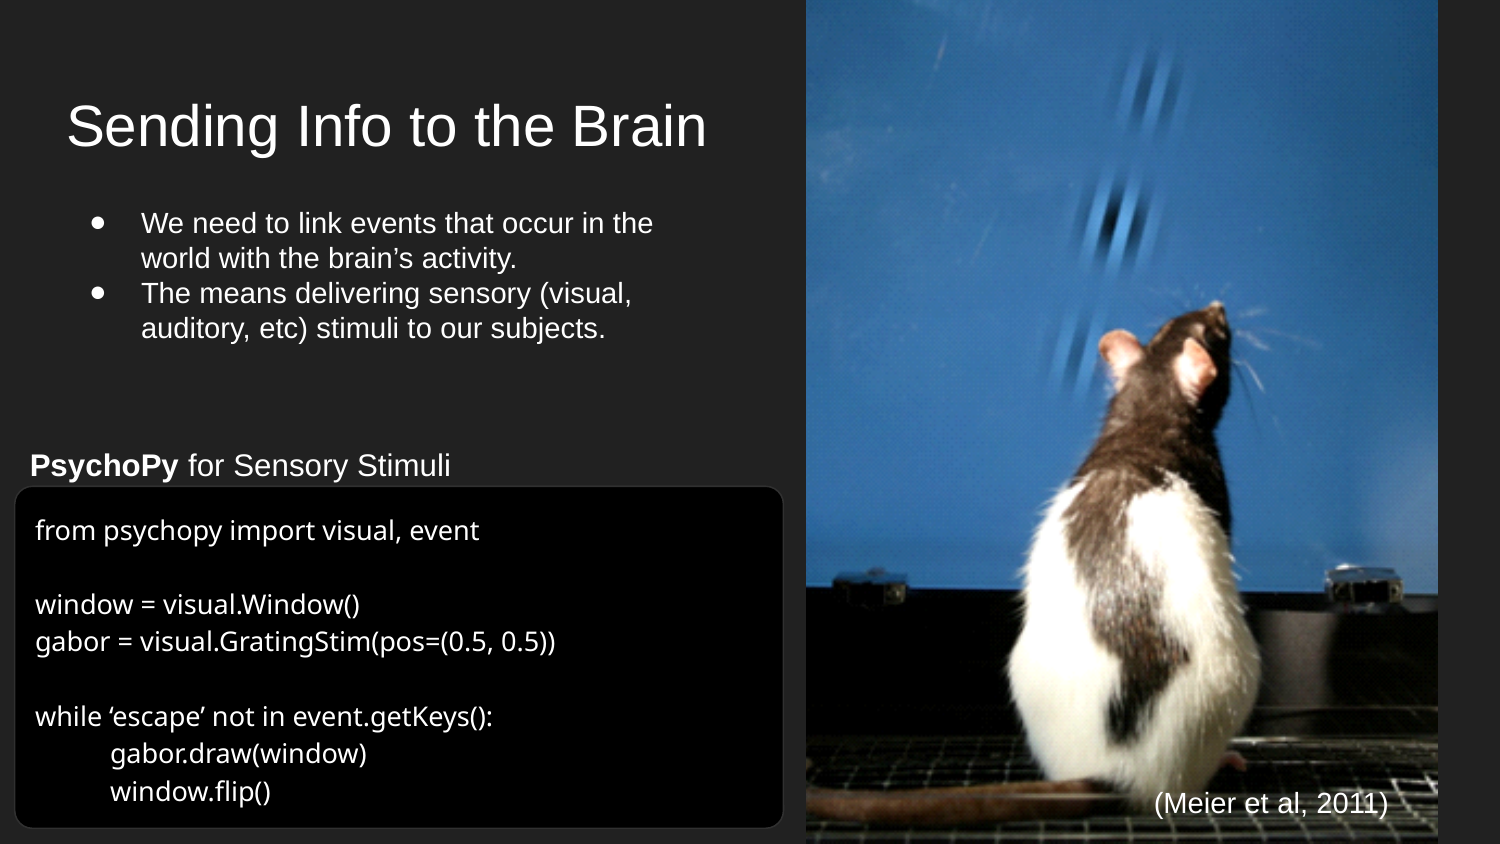

# Sending Info to the Brain
We need to link events that occur in the world with the brain’s activity.
The means delivering sensory (visual, auditory, etc) stimuli to our subjects.
PsychoPy for Sensory Stimuli
from psychopy import visual, event
window = visual.Window()
gabor = visual.GratingStim(pos=(0.5, 0.5))
while ‘escape’ not in event.getKeys():
	gabor.draw(window)
	window.flip()
(Meier et al, 2011)